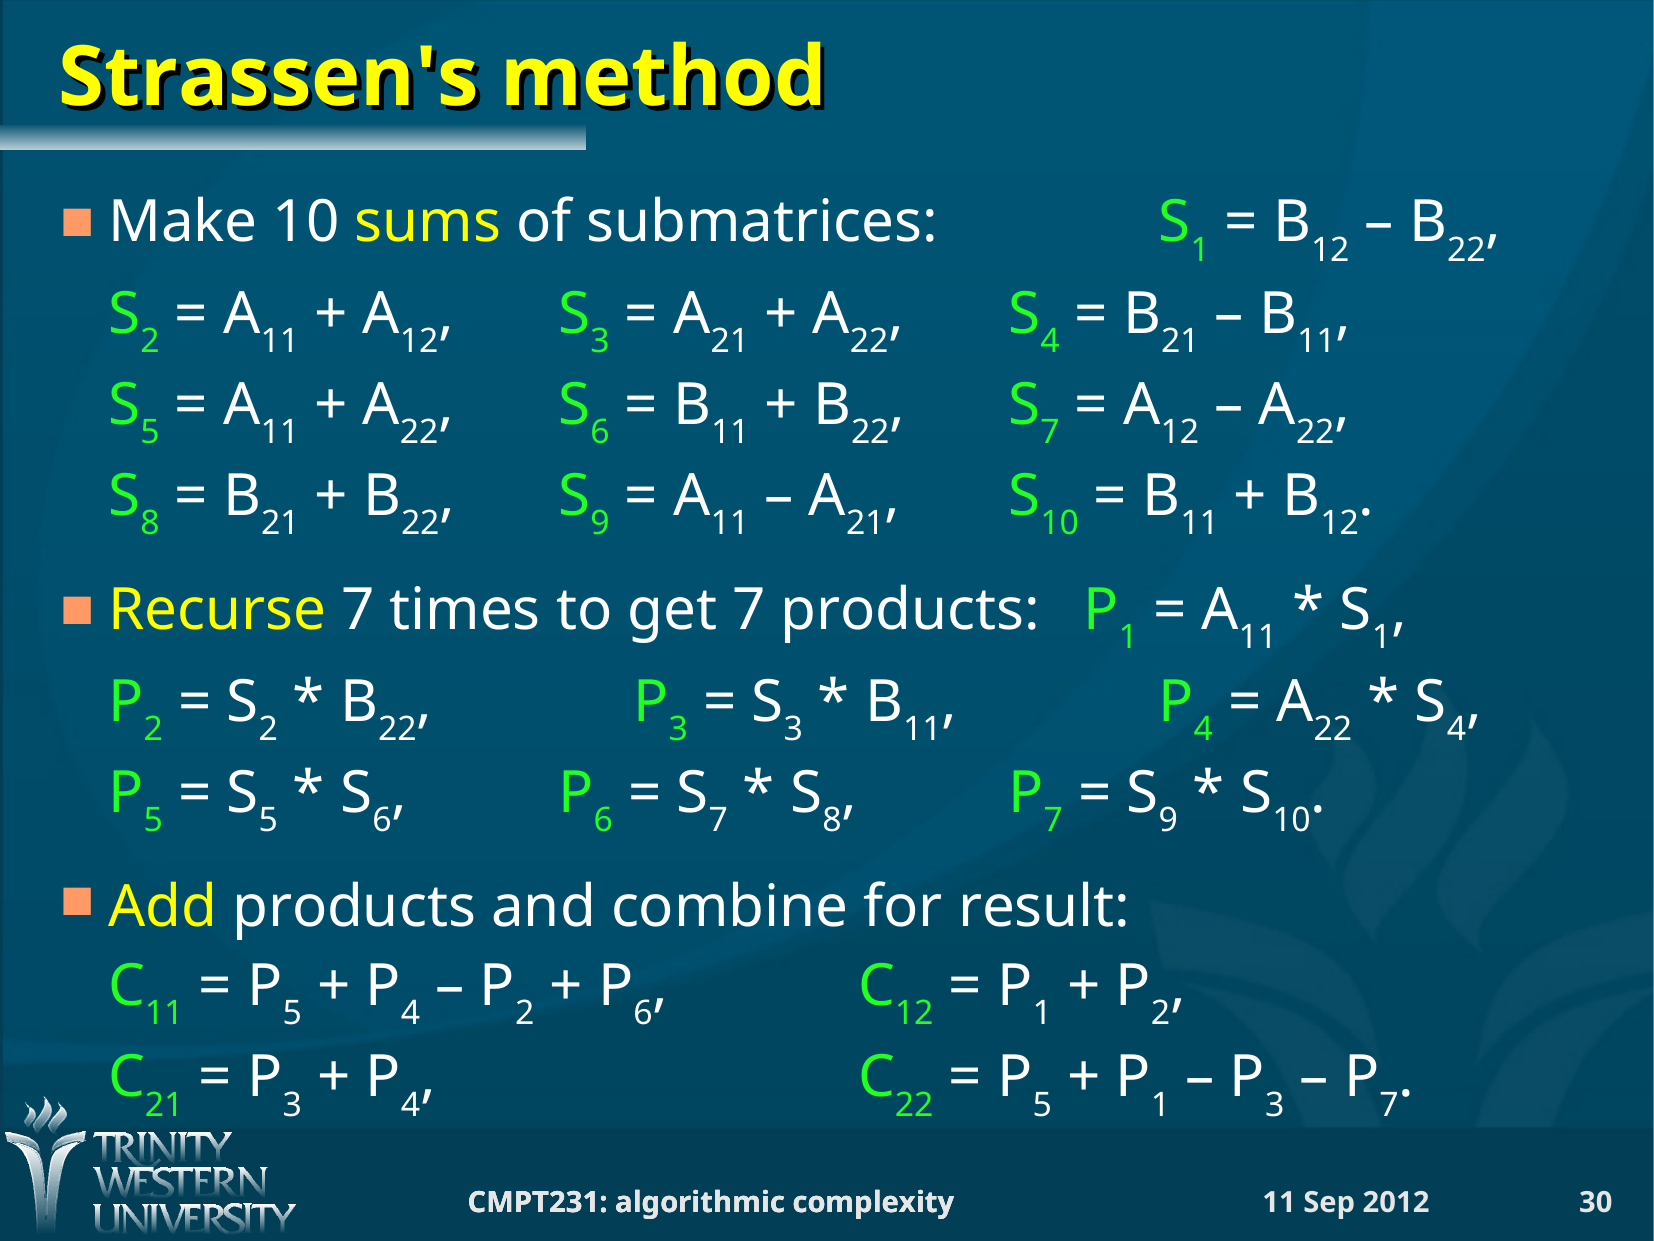

# Strassen's method
Make 10 sums of submatrices:			S1 = B12 – B22,
S2 = A11 + A12,		S3 = A21 + A22,		S4 = B21 – B11,
S5 = A11 + A22,		S6 = B11 + B22,		S7 = A12 – A22,
S8 = B21 + B22,		S9 = A11 – A21,		S10 = B11 + B12.
Recurse 7 times to get 7 products:	P1 = A11 * S1,
P2 = S2 * B22,			P3 = S3 * B11,			P4 = A22 * S4,
P5 = S5 * S6,			P6 = S7 * S8,			P7 = S9 * S10.
Add products and combine for result:
C11 = P5 + P4 – P2 + P6,			C12 = P1 + P2,
C21 = P3 + P4,						C22 = P5 + P1 – P3 – P7.
CMPT231: algorithmic complexity
11 Sep 2012
30